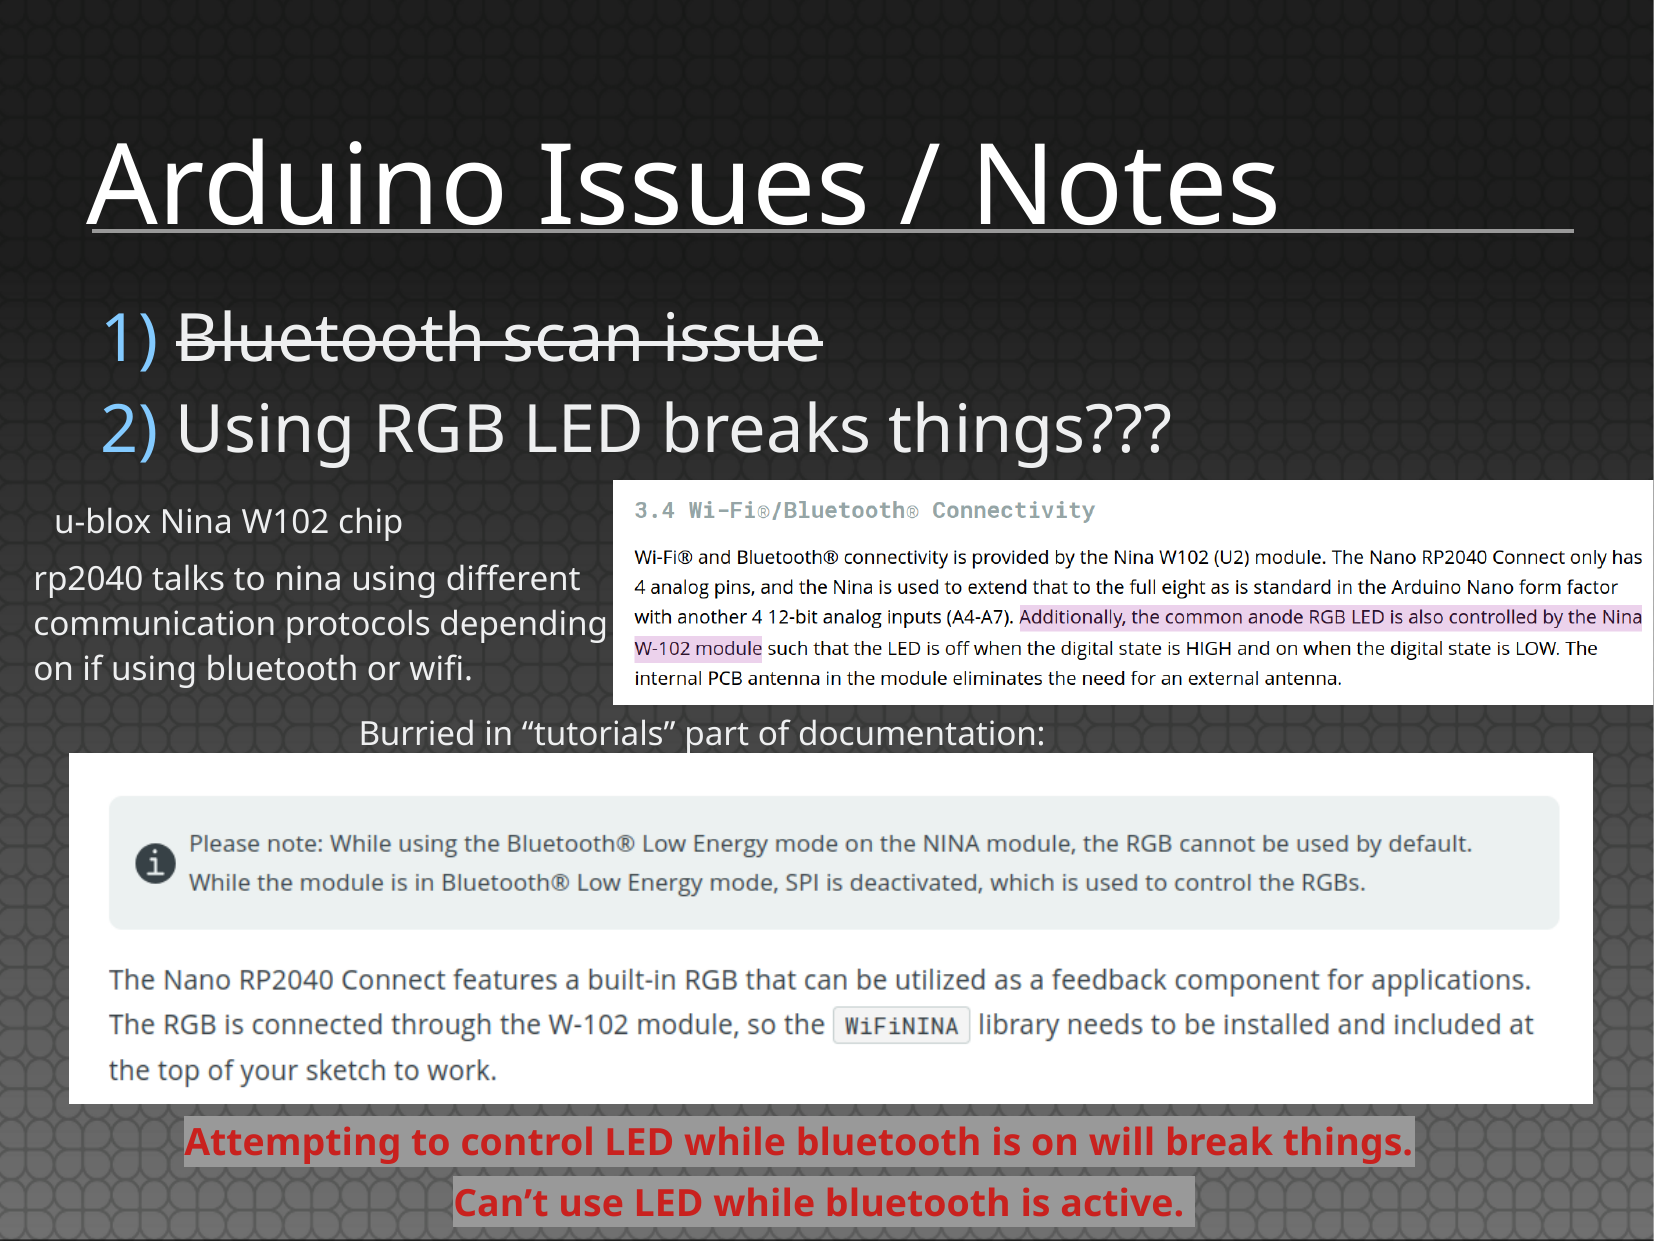

# Arduino Issues / Notes
 Bluetooth scan issue
 Using RGB LED breaks things???
u-blox Nina W102 chip
rp2040 talks to nina using different communication protocols depending on if using bluetooth or wifi.
Burried in “tutorials” part of documentation:
Attempting to control LED while bluetooth is on will break things.
Can’t use LED while bluetooth is active.